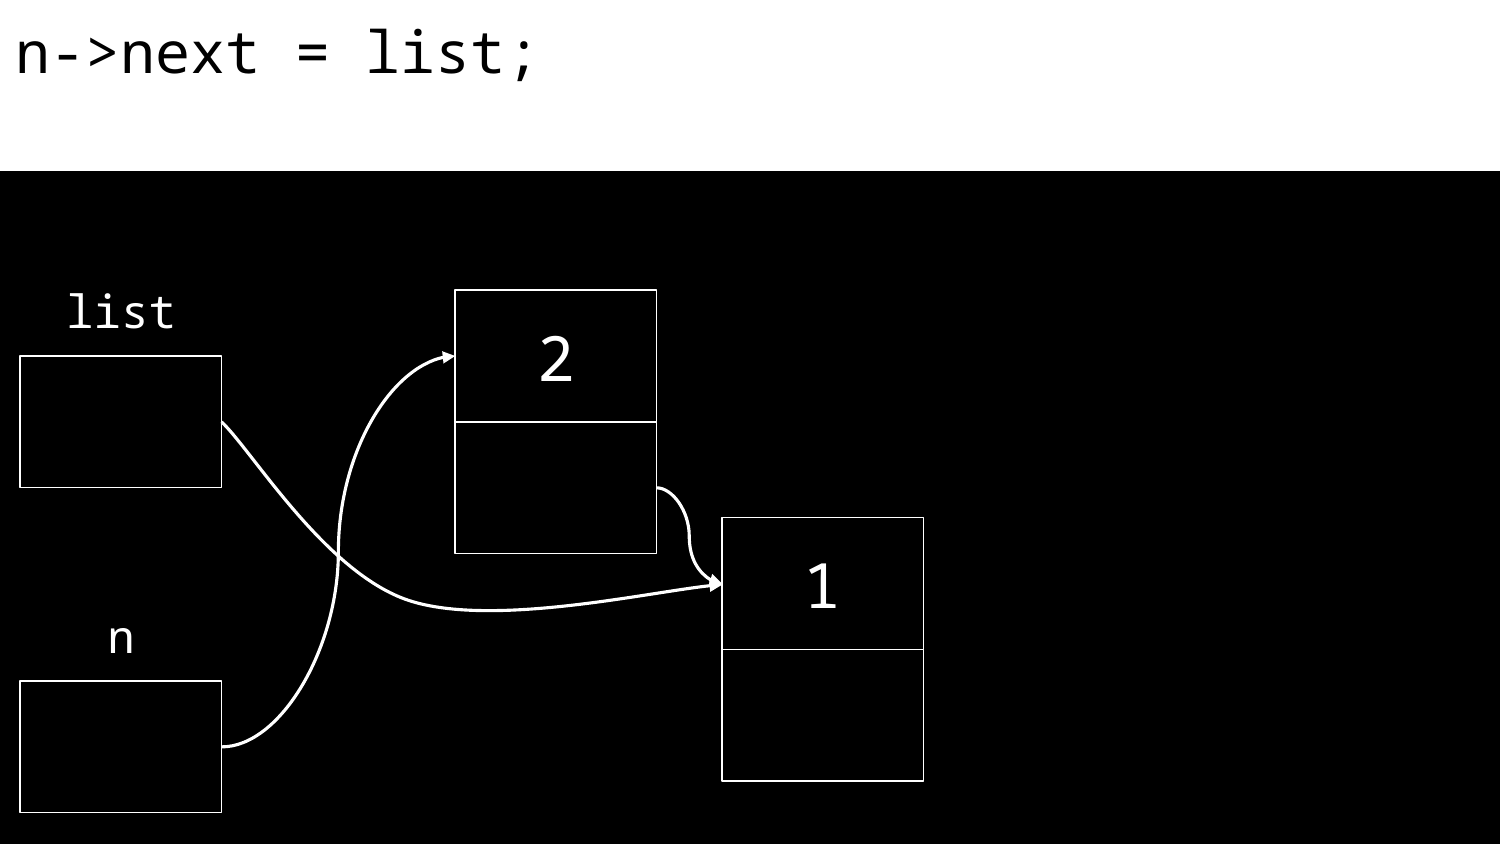

# n->next = list;
list
2
1
n